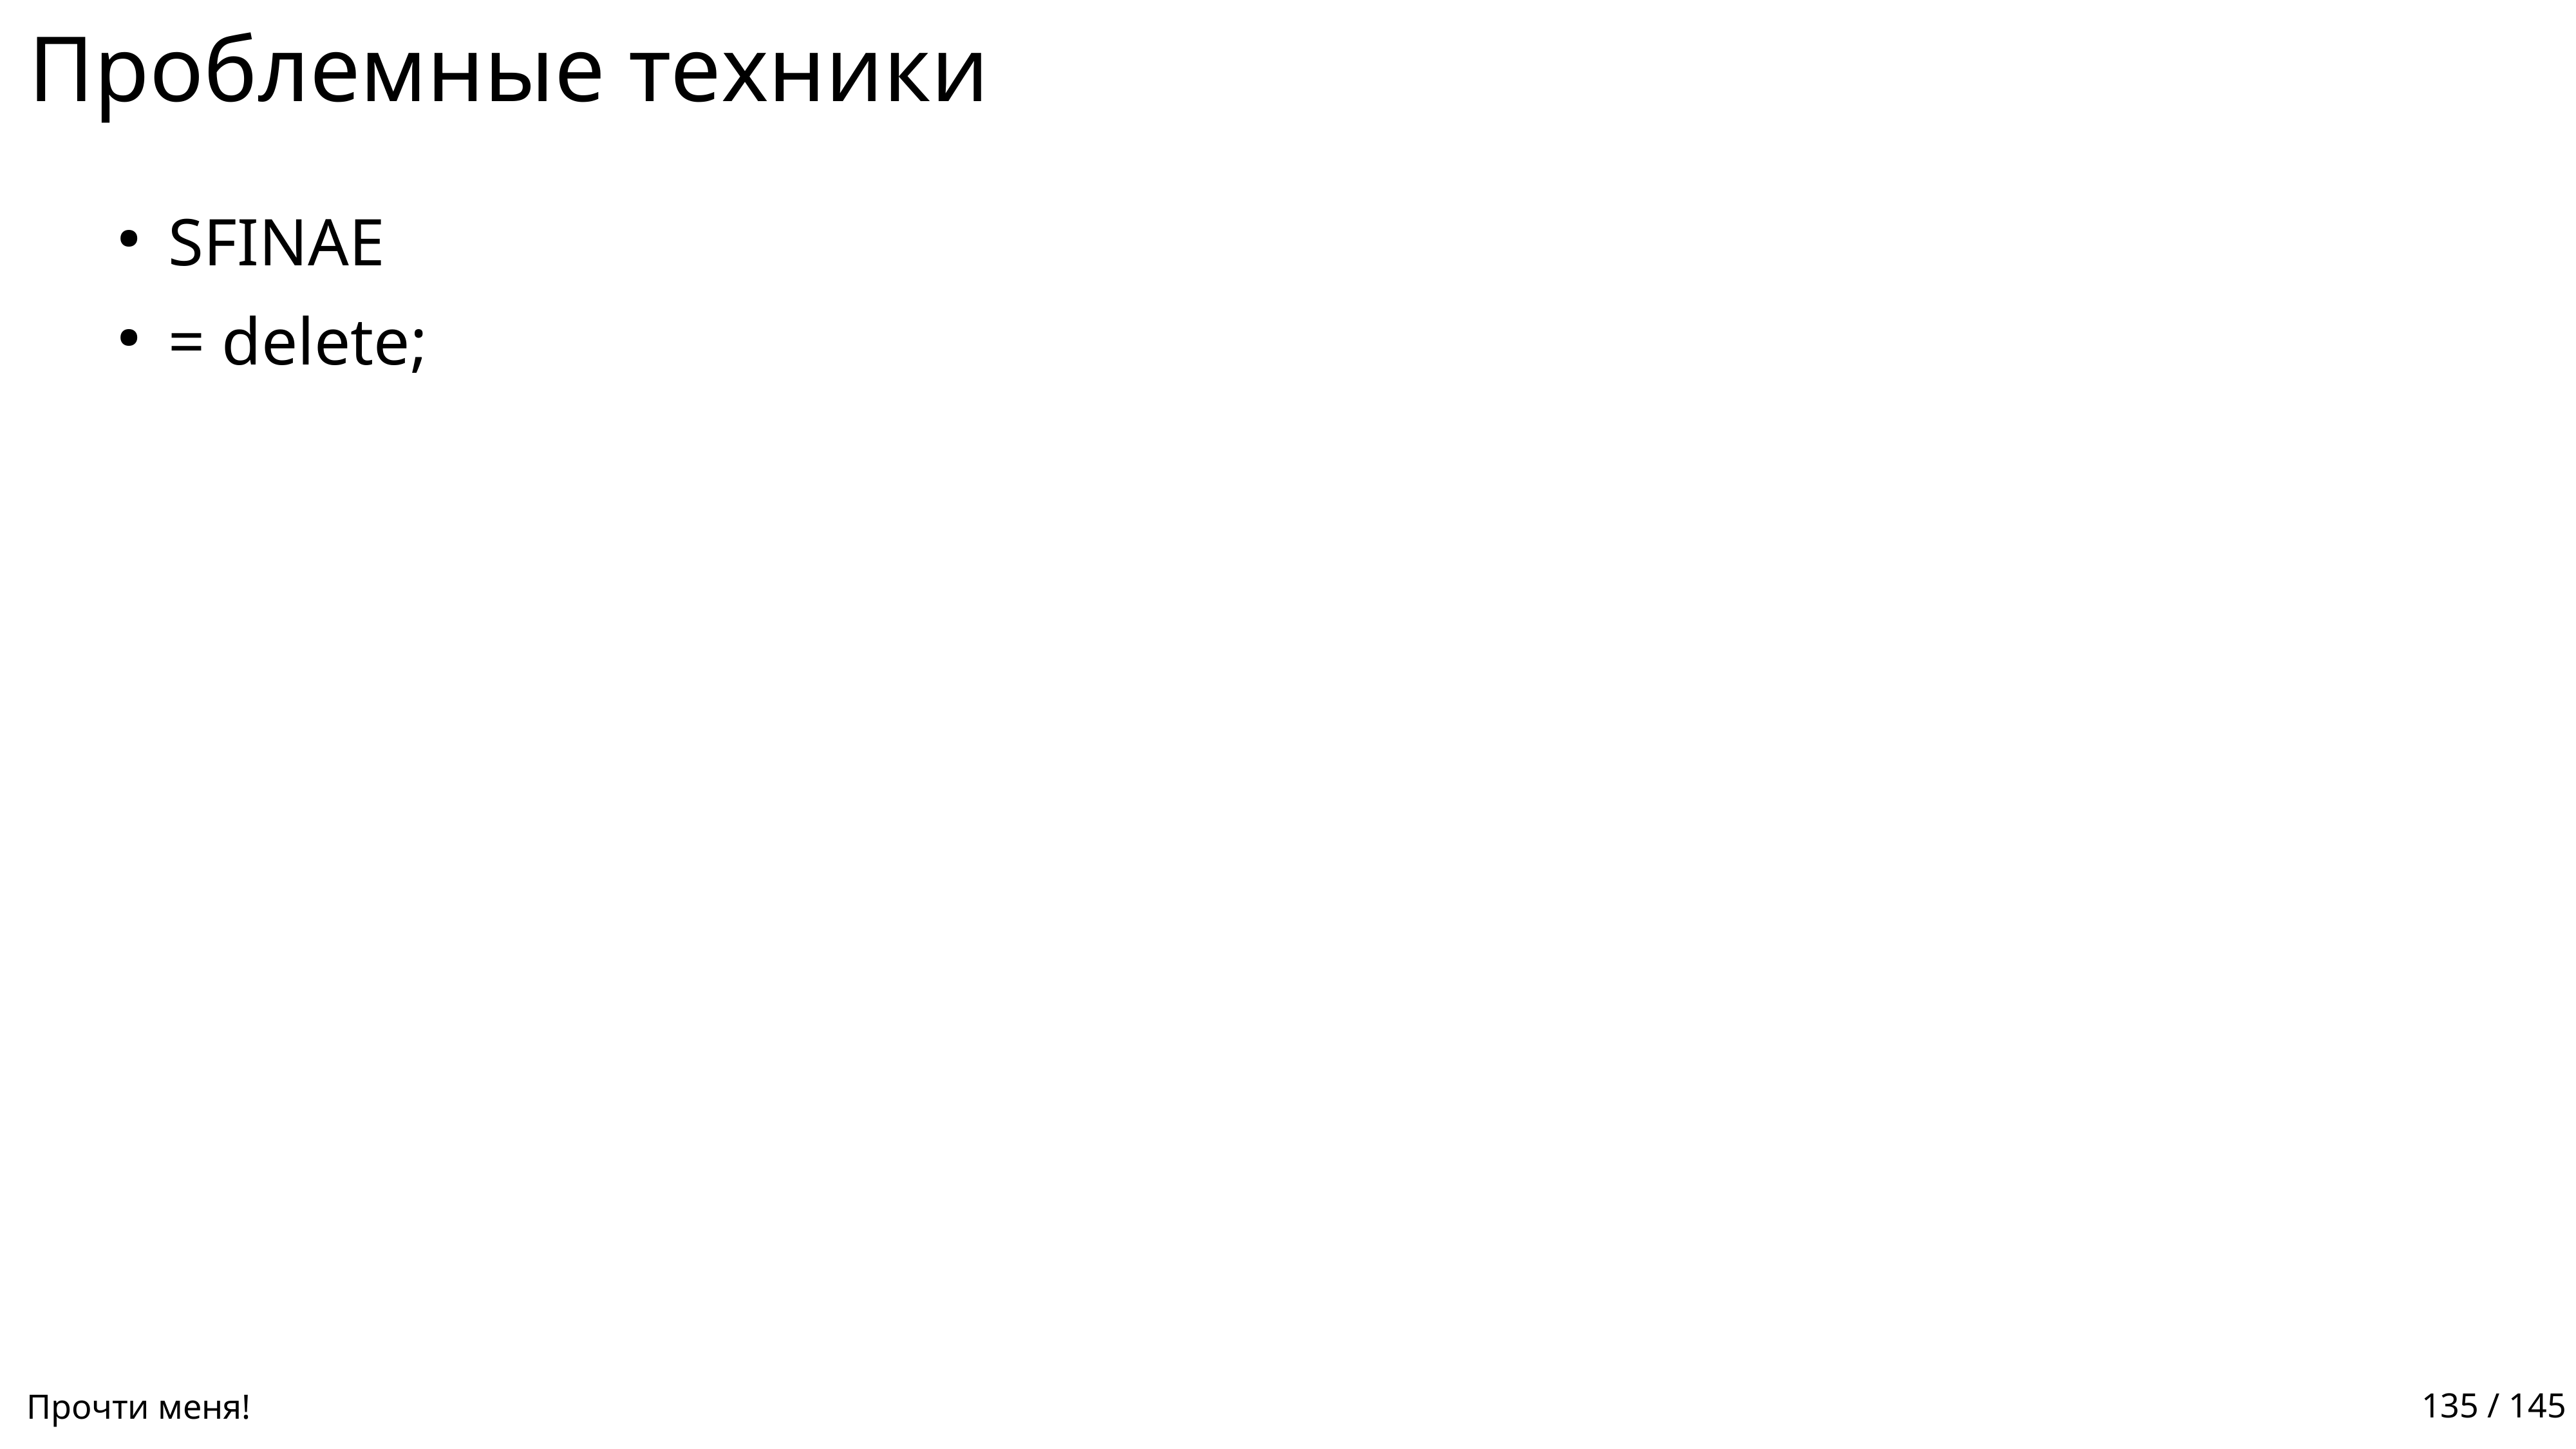

Проблемные техники
# SFINAE
 = delete;
Прочти меня!